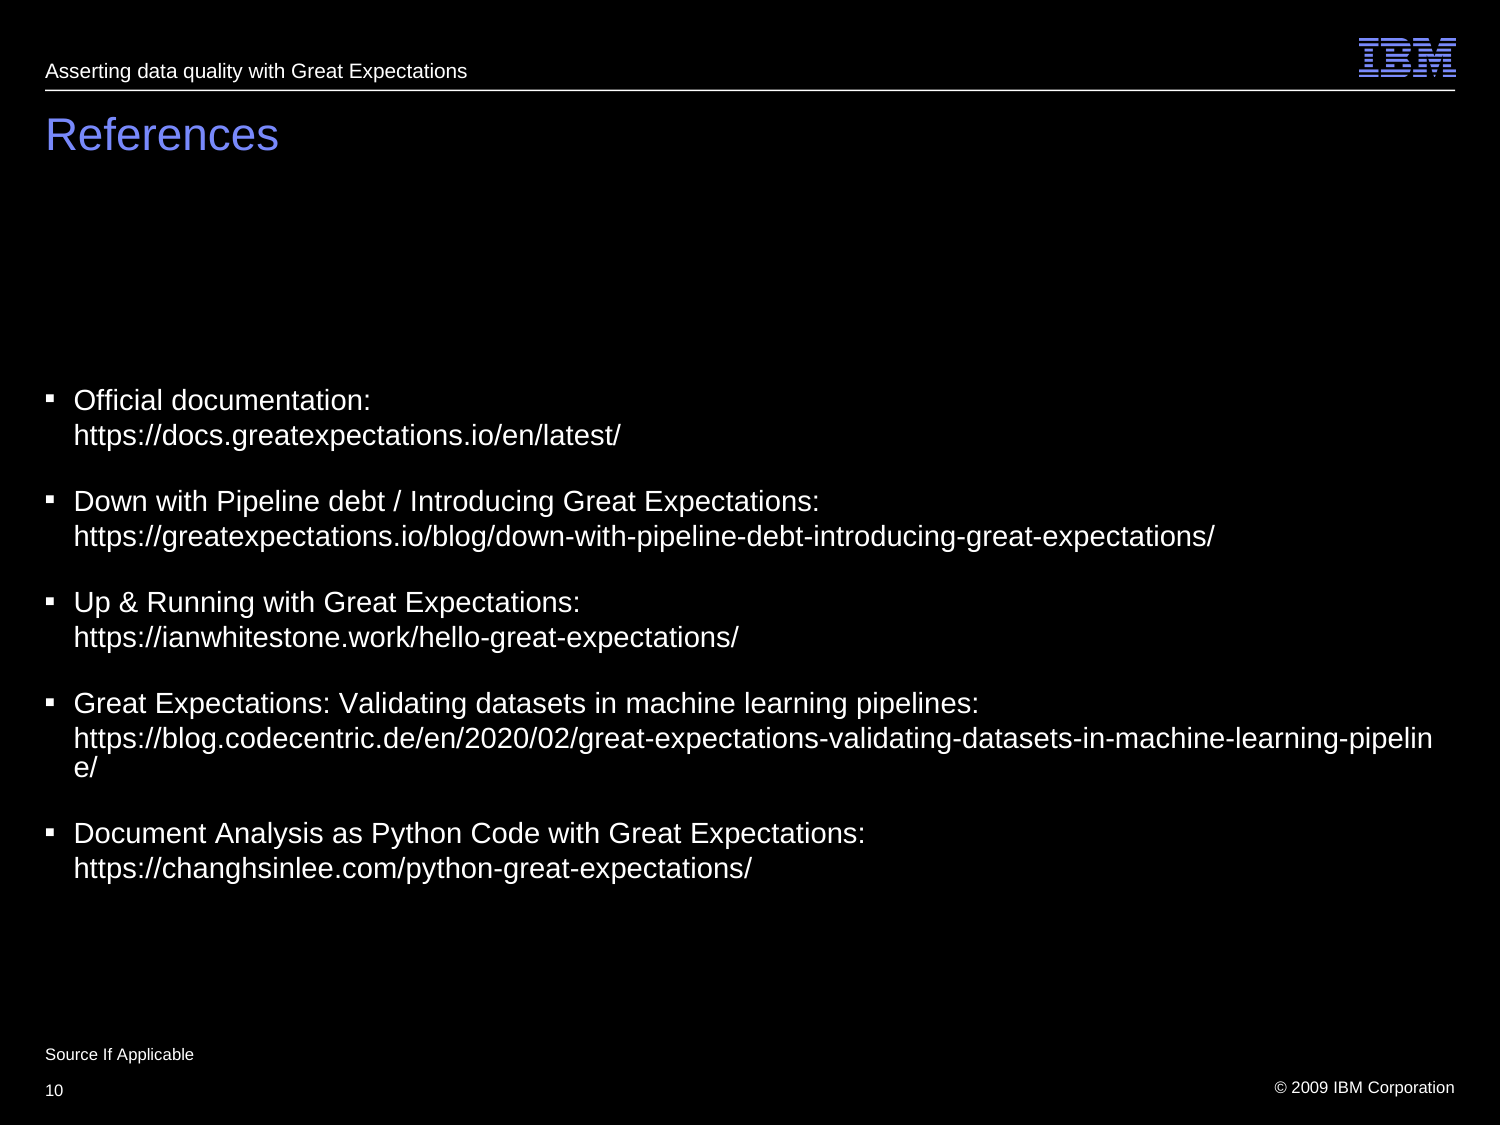

Asserting data quality with Great Expectations
# References
Official documentation:
https://docs.greatexpectations.io/en/latest/
Down with Pipeline debt / Introducing Great Expectations:
https://greatexpectations.io/blog/down-with-pipeline-debt-introducing-great-expectations/
Up & Running with Great Expectations:
https://ianwhitestone.work/hello-great-expectations/
Great Expectations: Validating datasets in machine learning pipelines:
https://blog.codecentric.de/en/2020/02/great-expectations-validating-datasets-in-machine-learning-pipeline/
Document Analysis as Python Code with Great Expectations:
https://changhsinlee.com/python-great-expectations/
 Source If Applicable
10